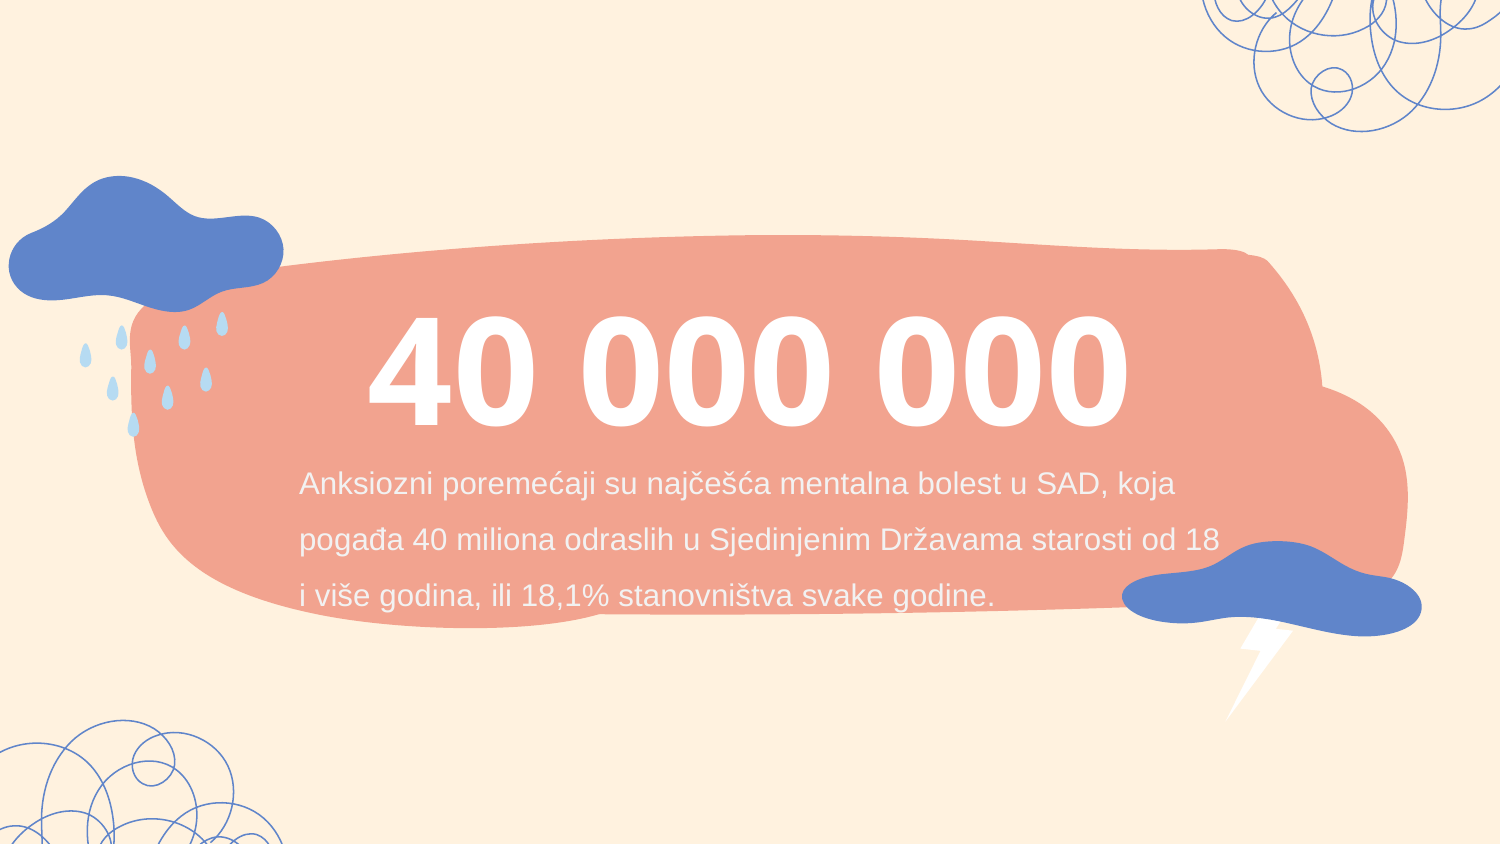

# 40 000 000
Anksiozni poremećaji su najčešća mentalna bolest u SAD, koja pogađa 40 miliona odraslih u Sjedinjenim Državama starosti od 18 i više godina, ili 18,1% stanovništva svake godine.